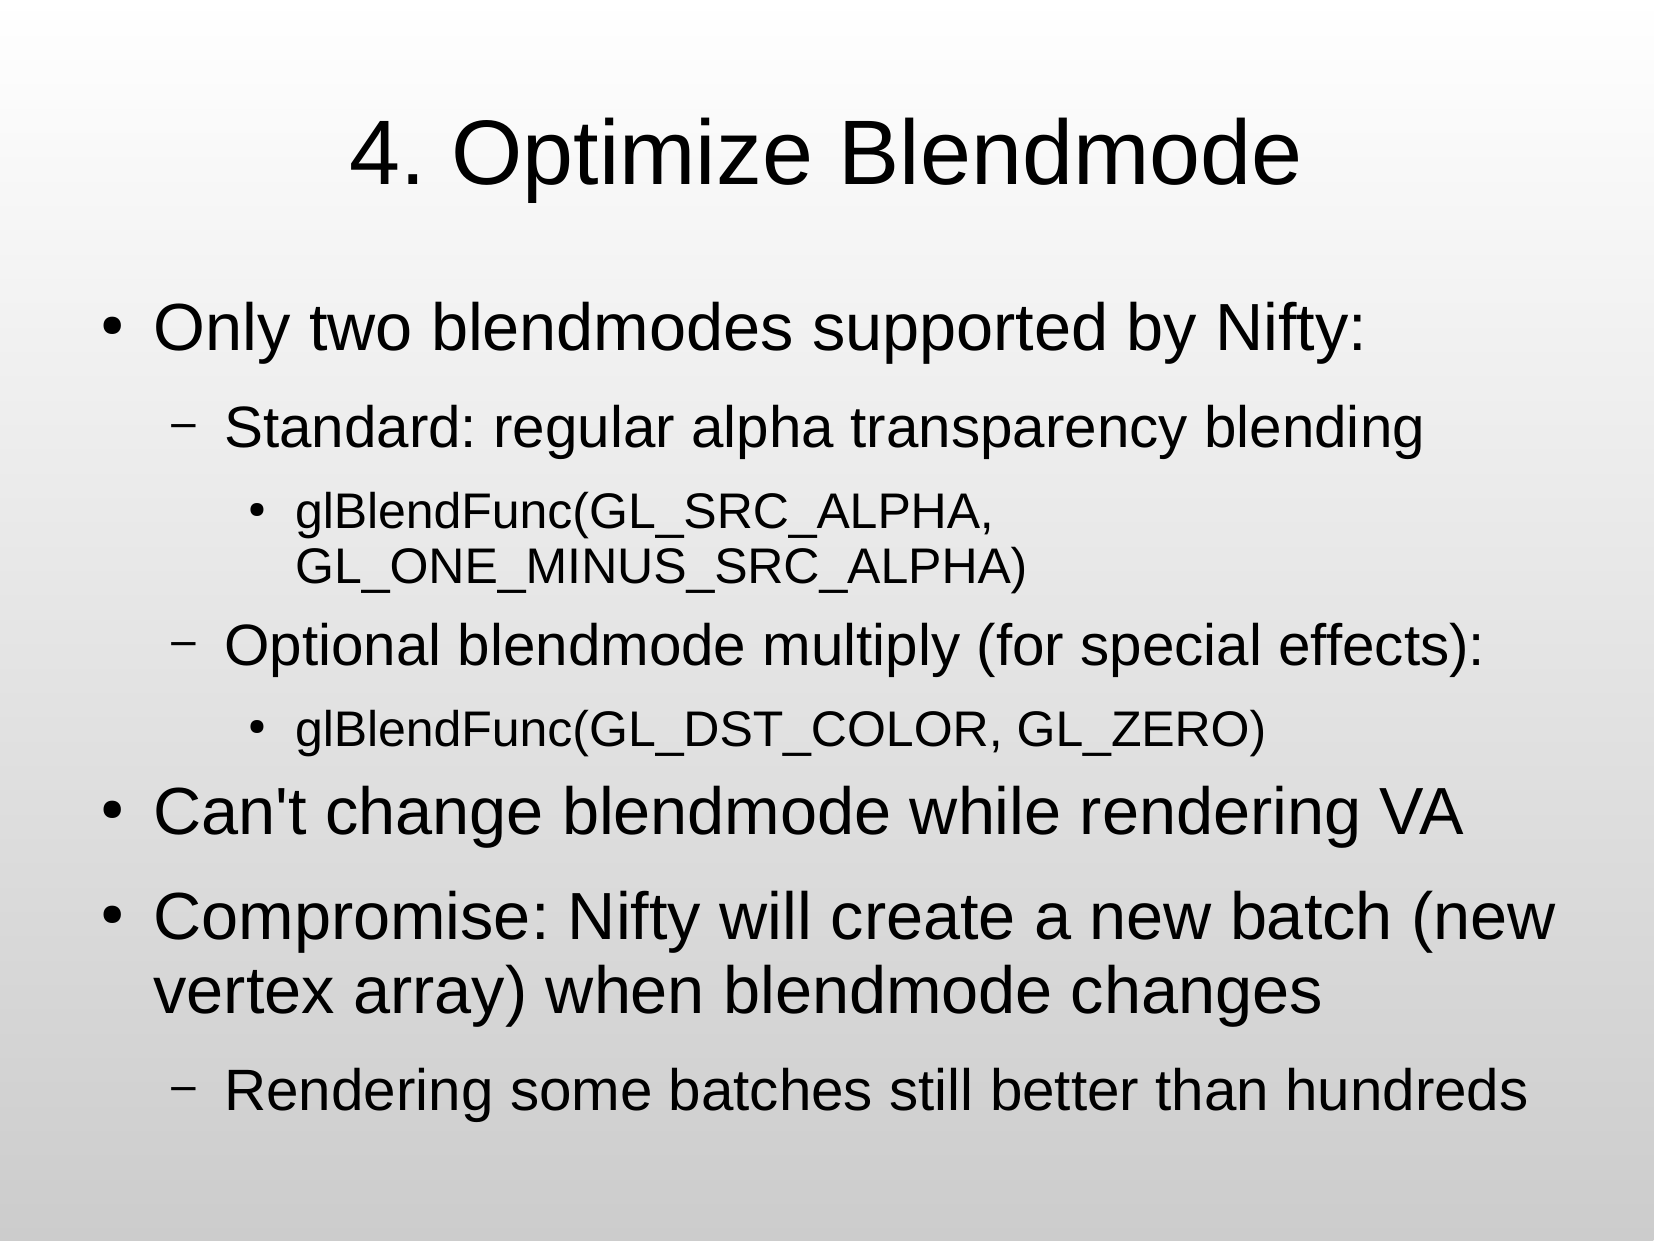

# 4. Optimize Blendmode
Only two blendmodes supported by Nifty:
Standard: regular alpha transparency blending
glBlendFunc(GL_SRC_ALPHA, GL_ONE_MINUS_SRC_ALPHA)
Optional blendmode multiply (for special effects):
glBlendFunc(GL_DST_COLOR, GL_ZERO)
Can't change blendmode while rendering VA
Compromise: Nifty will create a new batch (new vertex array) when blendmode changes
Rendering some batches still better than hundreds